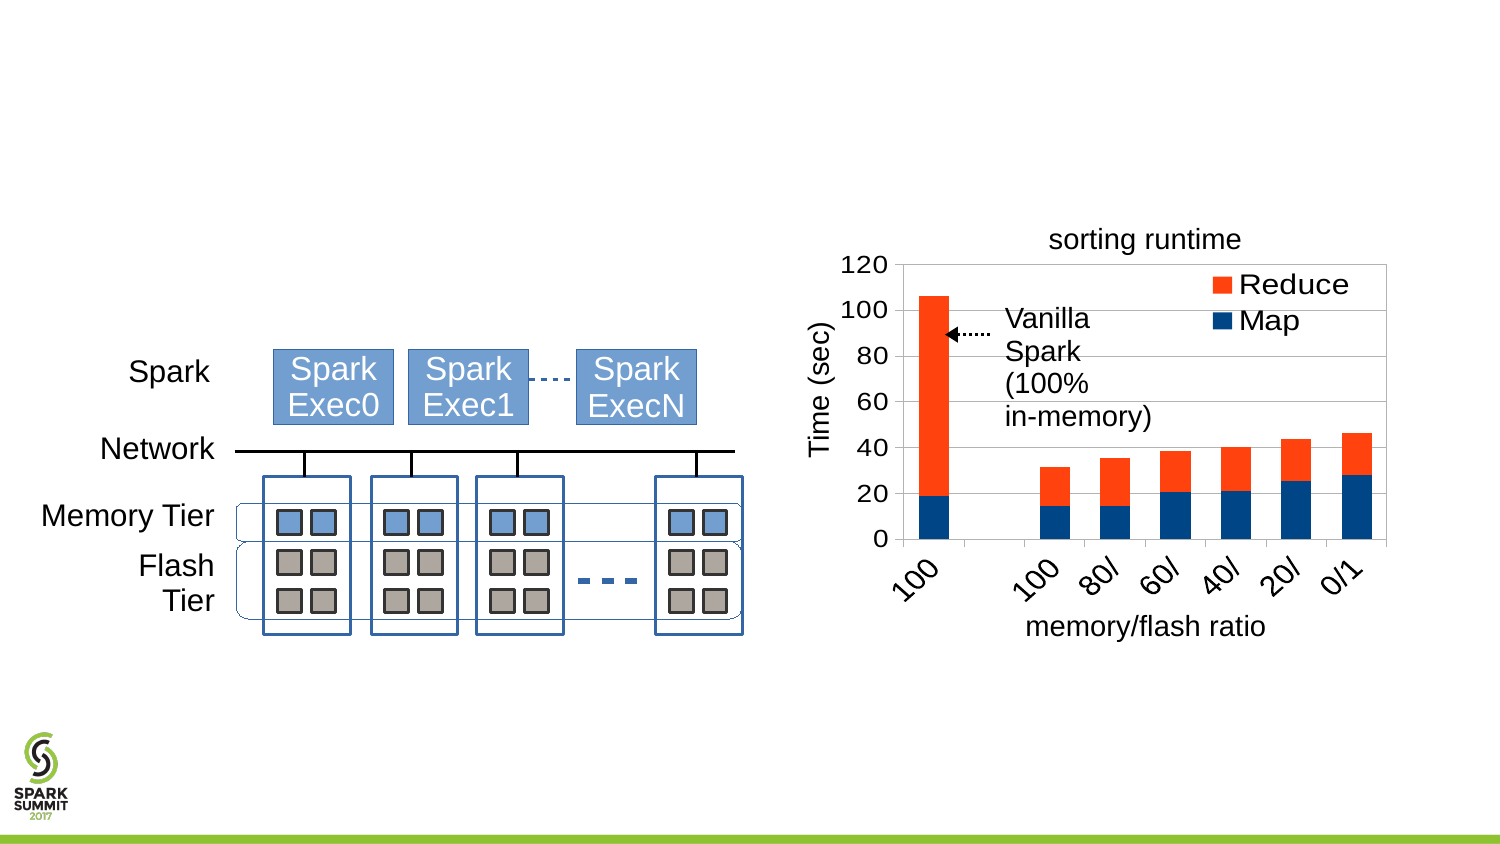

sorting runtime
### Chart
| Category | Map | Reduce |
|---|---|---|
| 100/0 | 18.92 | 87.15 |
| None | None | None |
| 100/0 | 14.63 | 16.77 |
| 80/20 | 14.59 | 20.8 |
| 60/40 | 20.48 | 18.09 |
| 40/60 | 21.22 | 19.18 |
| 20/80 | 25.28 | 18.59 |
| 0/100 | 27.89 | 18.6 |Vanilla
Spark
(100%
in-memory)
Spark
Spark
Exec0
Spark
Exec1
Spark
ExecN
Time (sec)
Network
Memory Tier
Flash
Tier
memory/flash ratio
With Crail, replacing memory with NVMe flash
for storing input/output/shuffle reduces the 200GB sorting runtime by only 48%